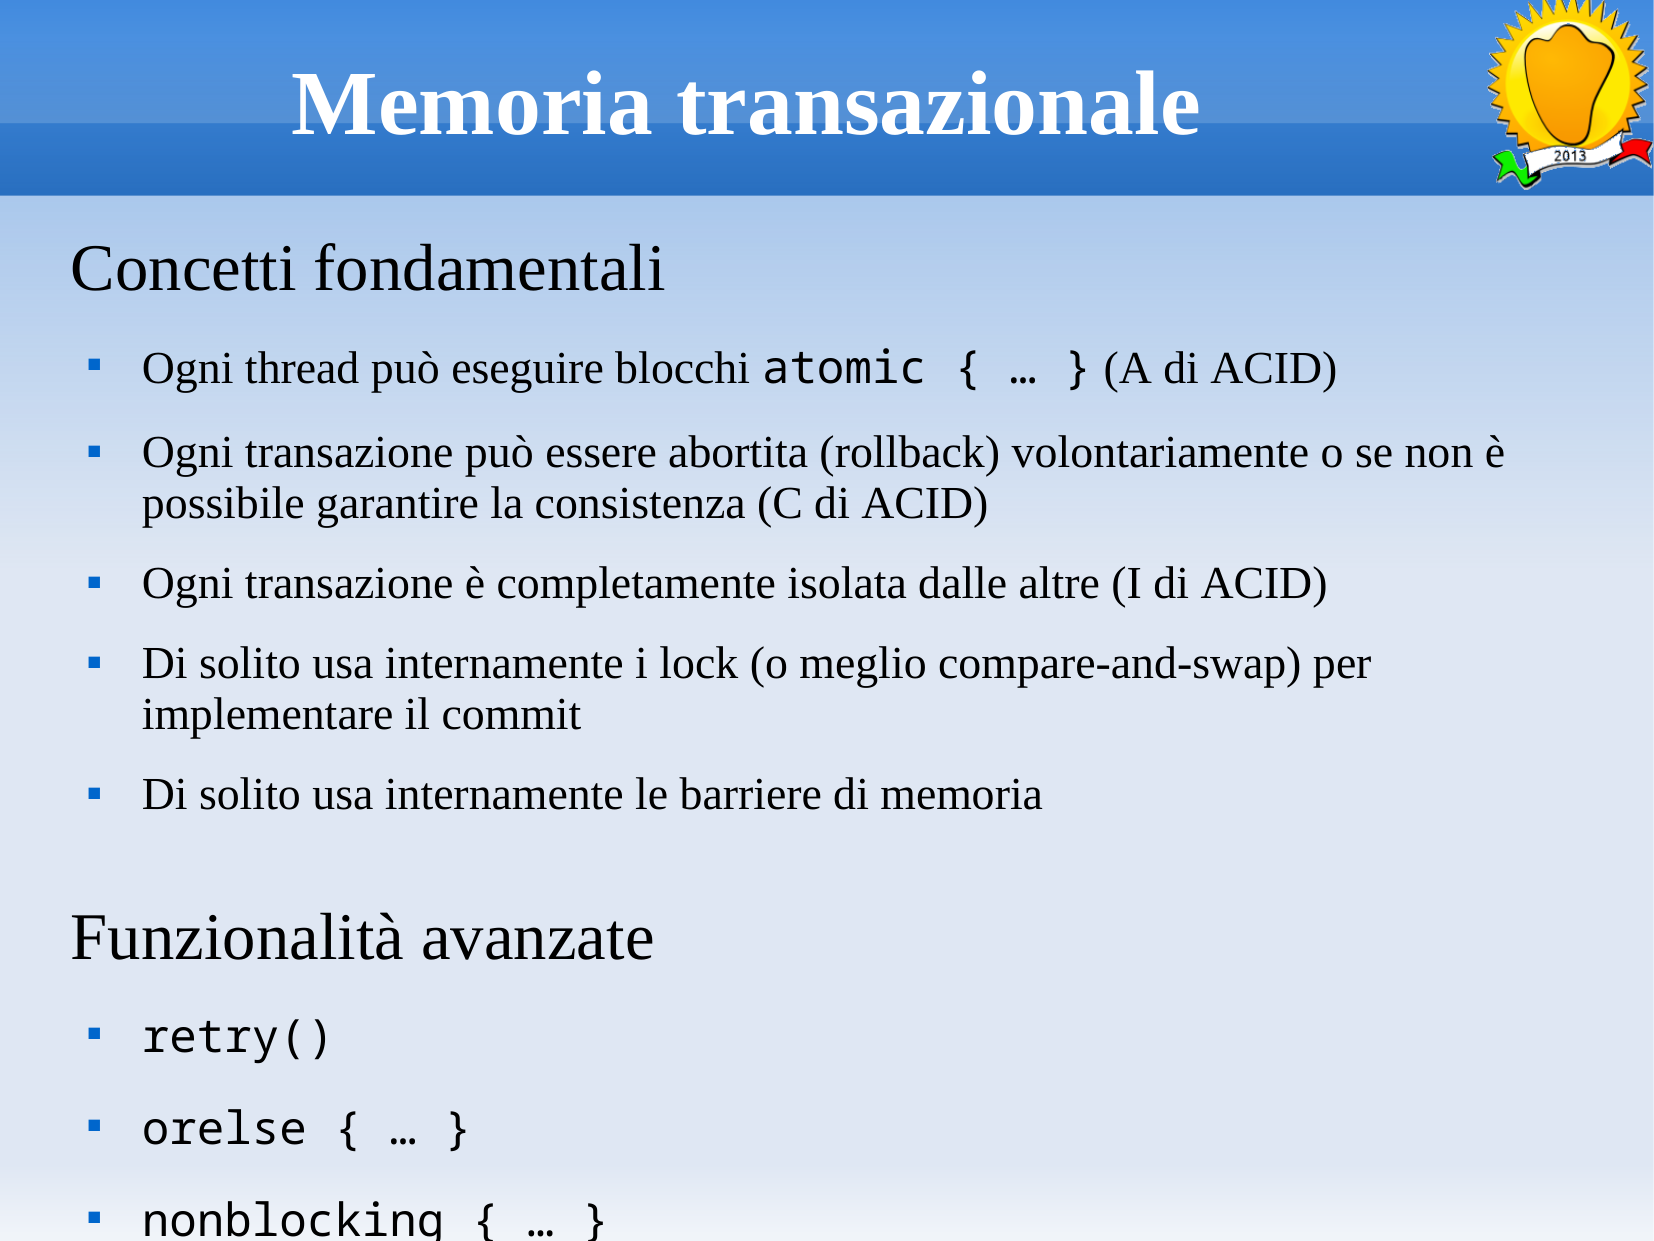

# Memoria transazionale
Concetti fondamentali
Ogni thread può eseguire blocchi atomic { … } (A di ACID)
Ogni transazione può essere abortita (rollback) volontariamente o se non è possibile garantire la consistenza (C di ACID)
Ogni transazione è completamente isolata dalle altre (I di ACID)
Di solito usa internamente i lock (o meglio compare-and-swap) per implementare il commit
Di solito usa internamente le barriere di memoria
Funzionalità avanzate
retry()
orelse { … }
nonblocking { … }